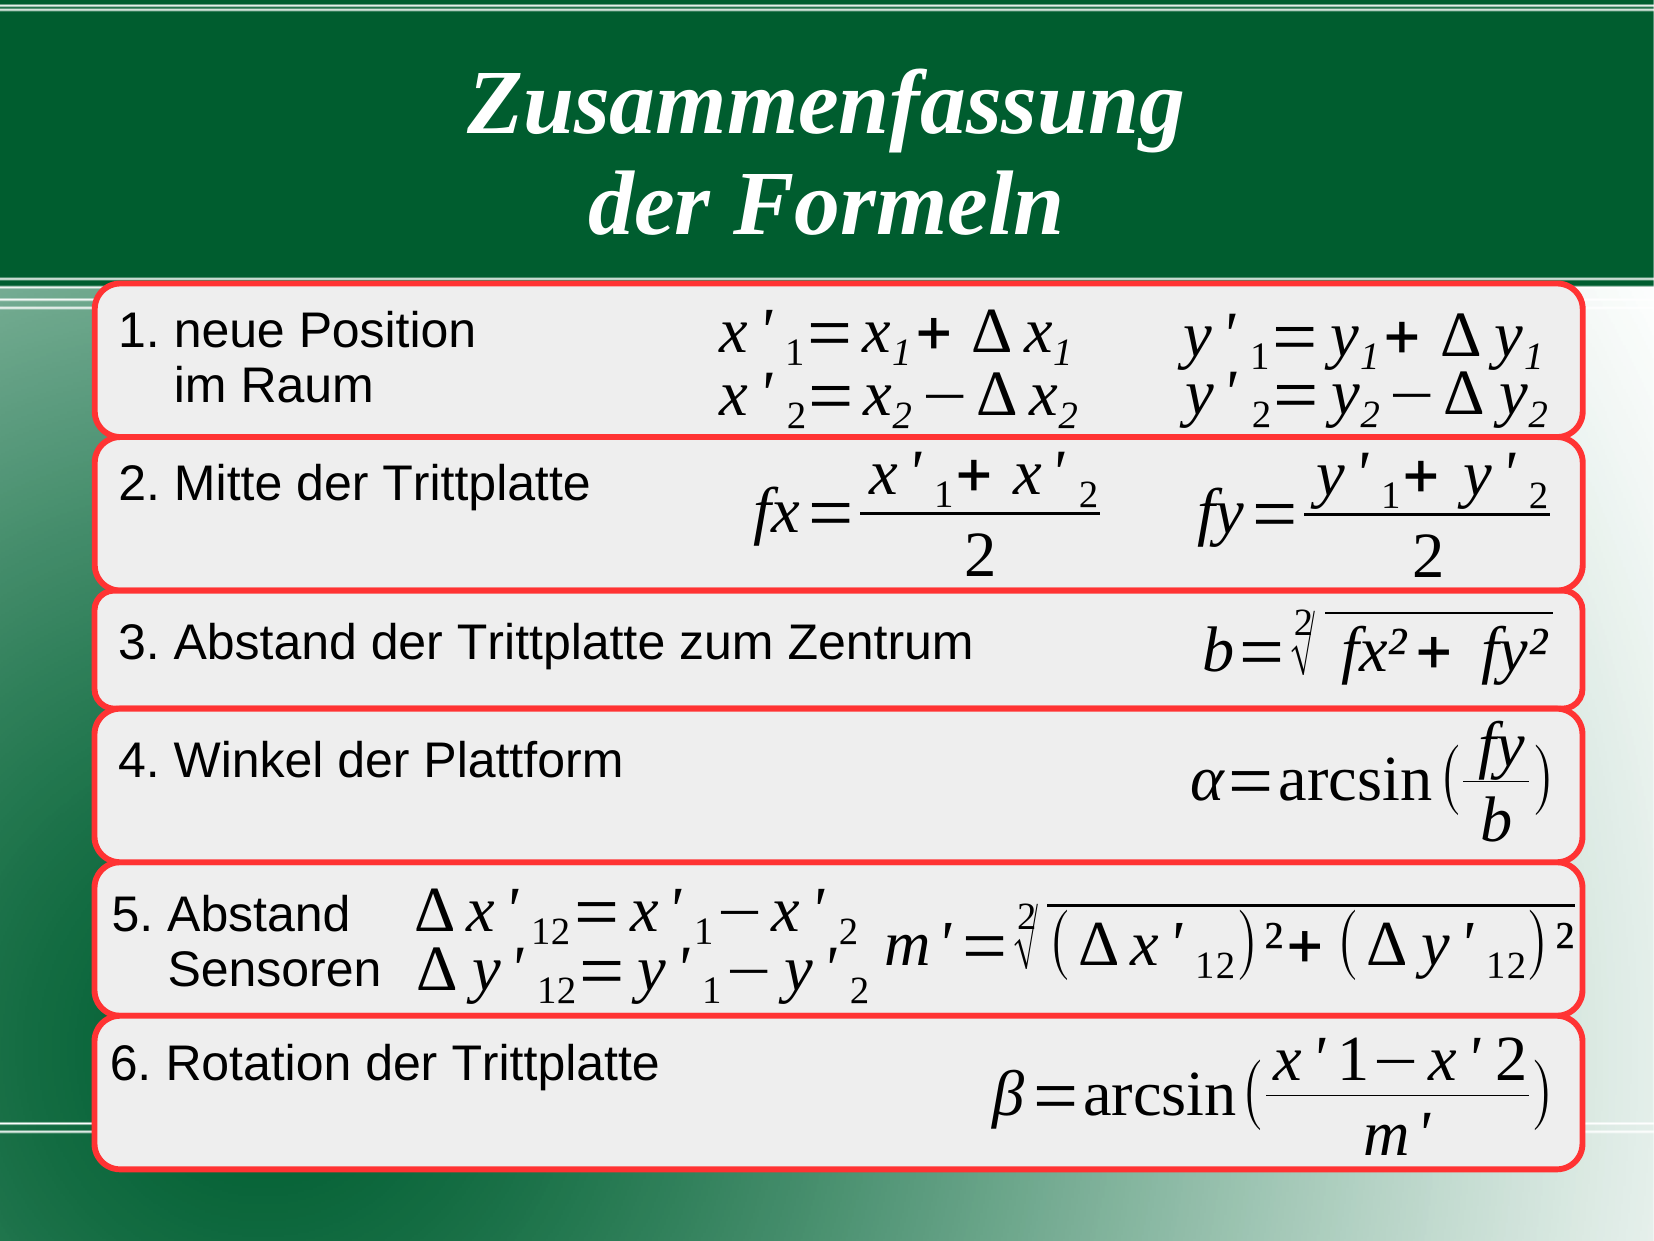

# Zusammenfassung der Formeln
1. neue Position
 im Raum
2. Mitte der Trittplatte
3. Abstand der Trittplatte zum Zentrum
4. Winkel der Plattform
5. Abstand
 Sensoren
6. Rotation der Trittplatte